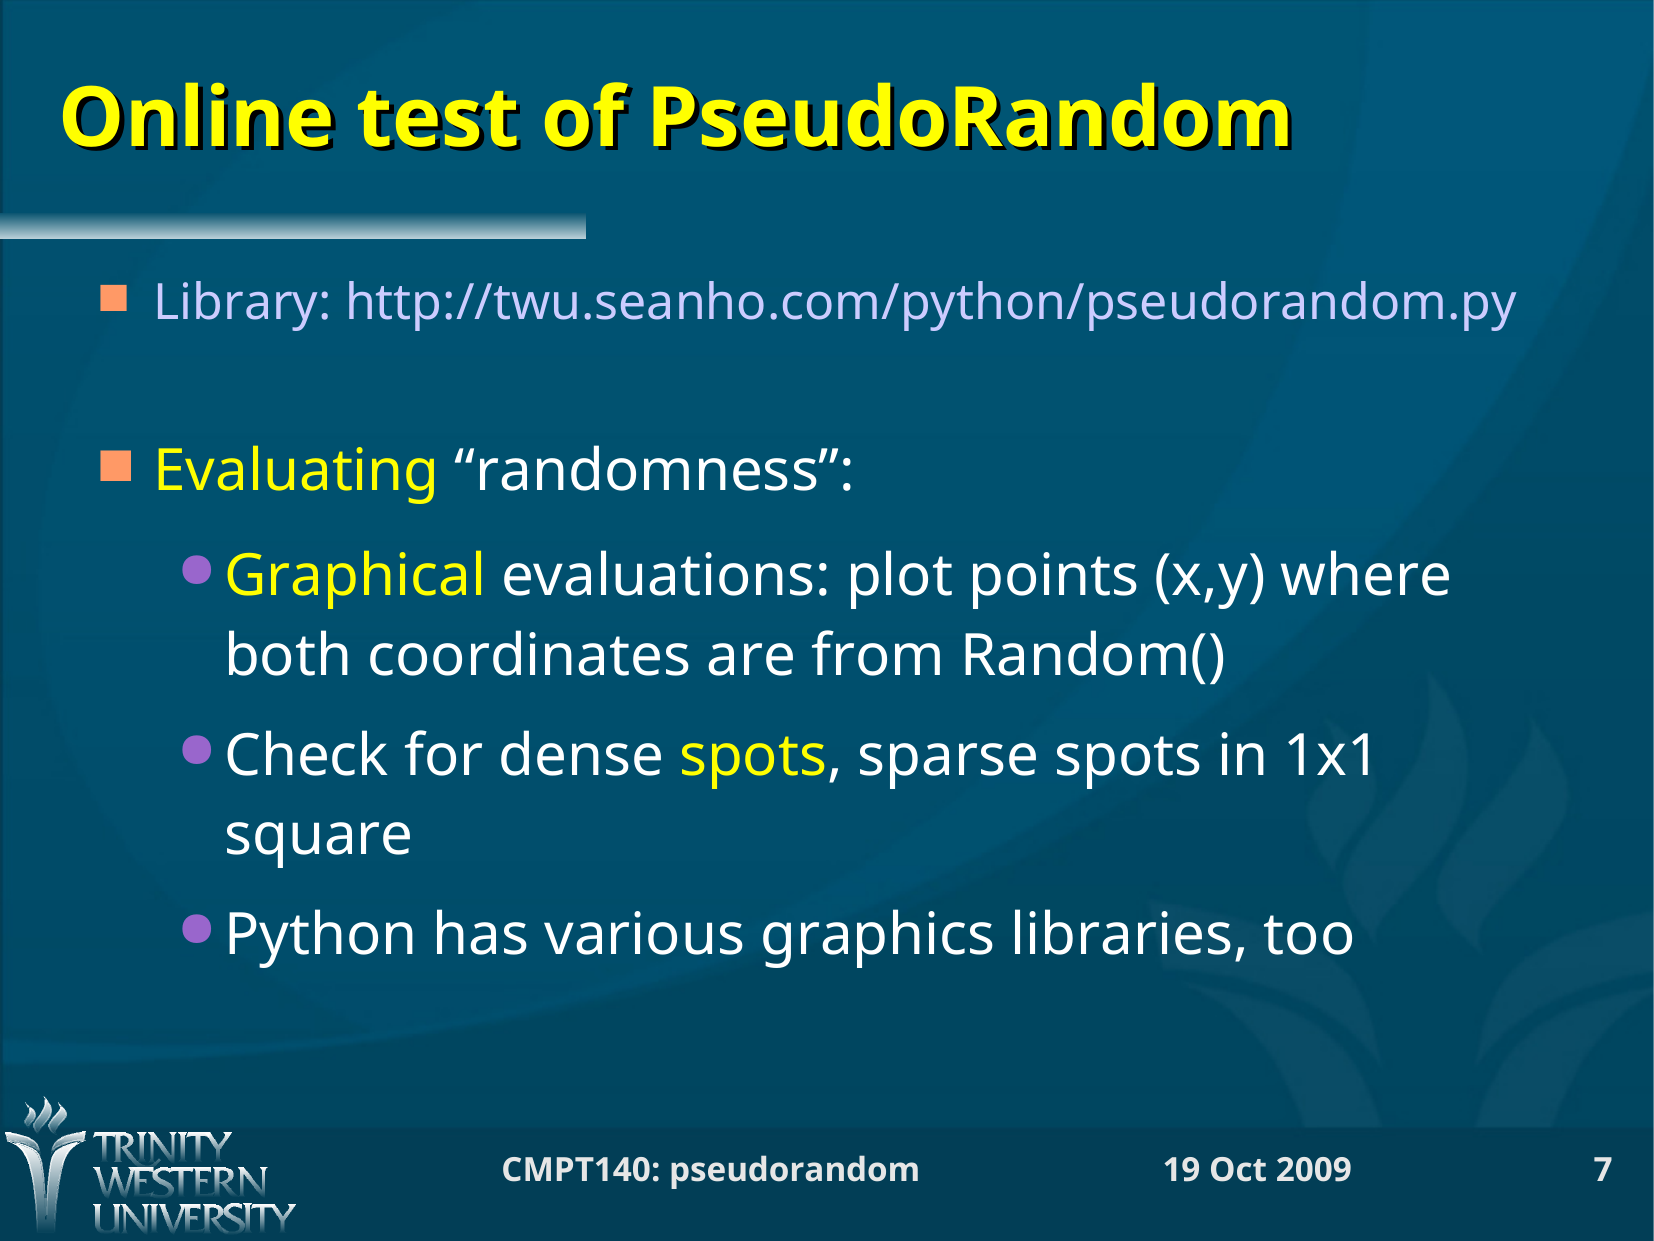

# Online test of PseudoRandom
Library: http://twu.seanho.com/python/pseudorandom.py
Evaluating “randomness”:
Graphical evaluations: plot points (x,y) where both coordinates are from Random()
Check for dense spots, sparse spots in 1x1 square
Python has various graphics libraries, too
CMPT140: pseudorandom
19 Oct 2009
7